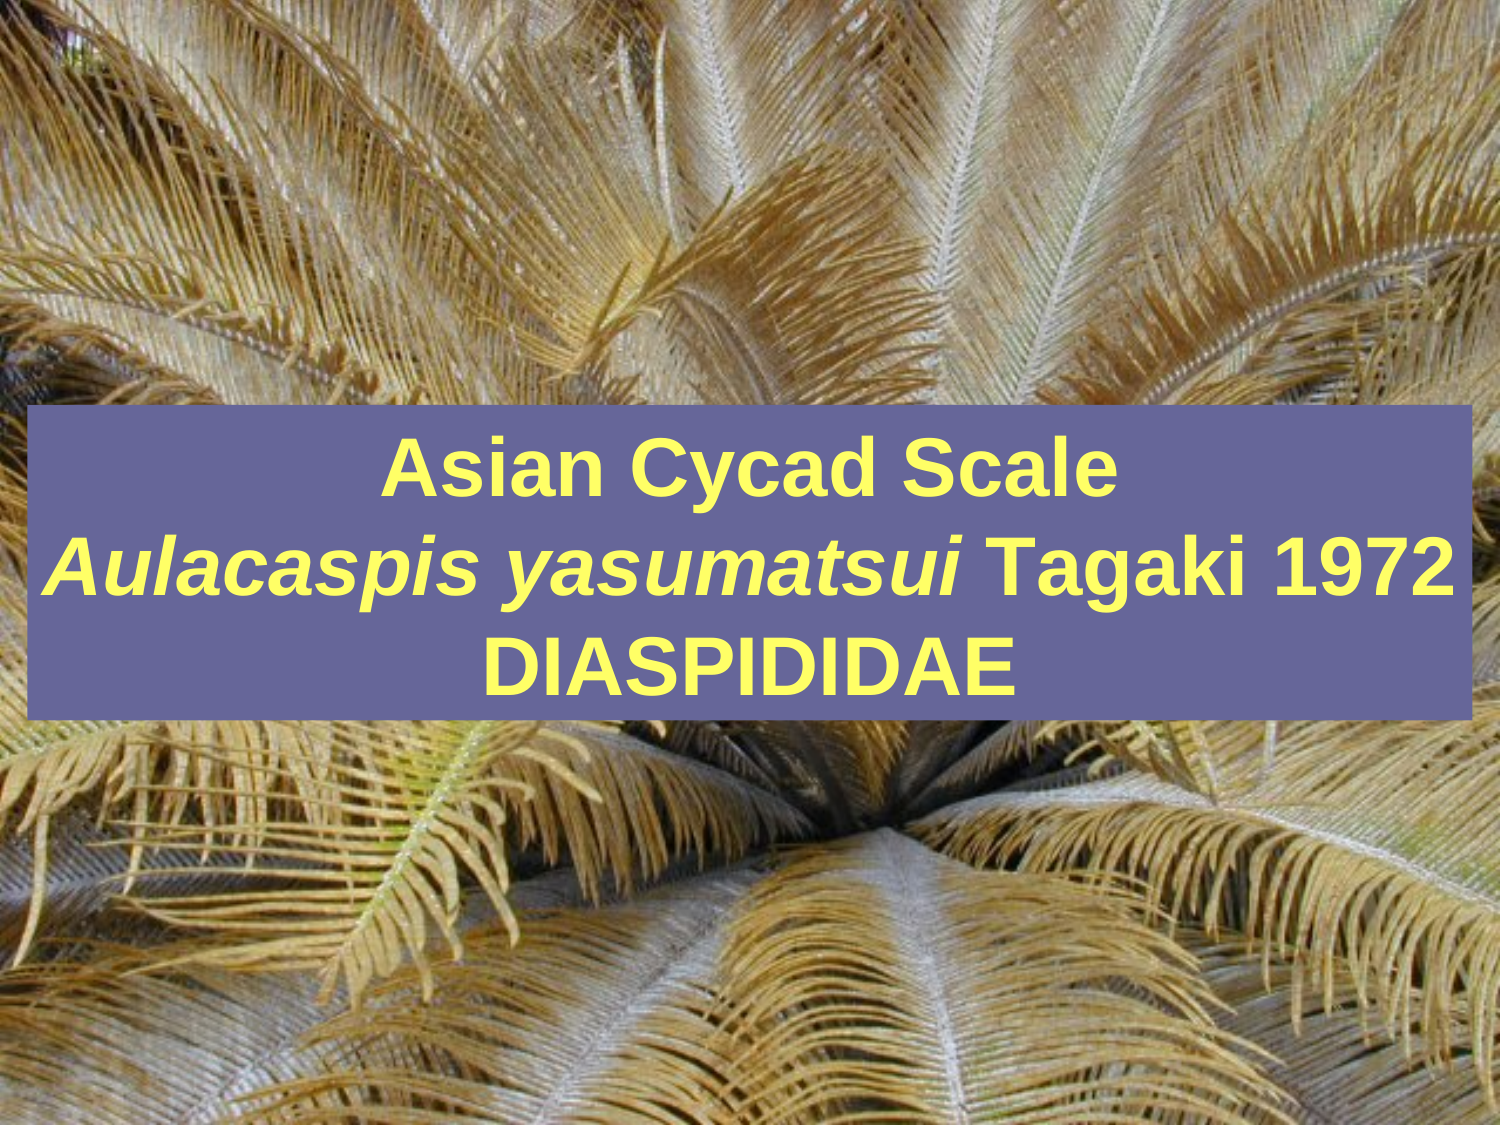

Asian Cycad Scale
Aulacaspis yasumatsui Tagaki 1972
DIASPIDIDAE